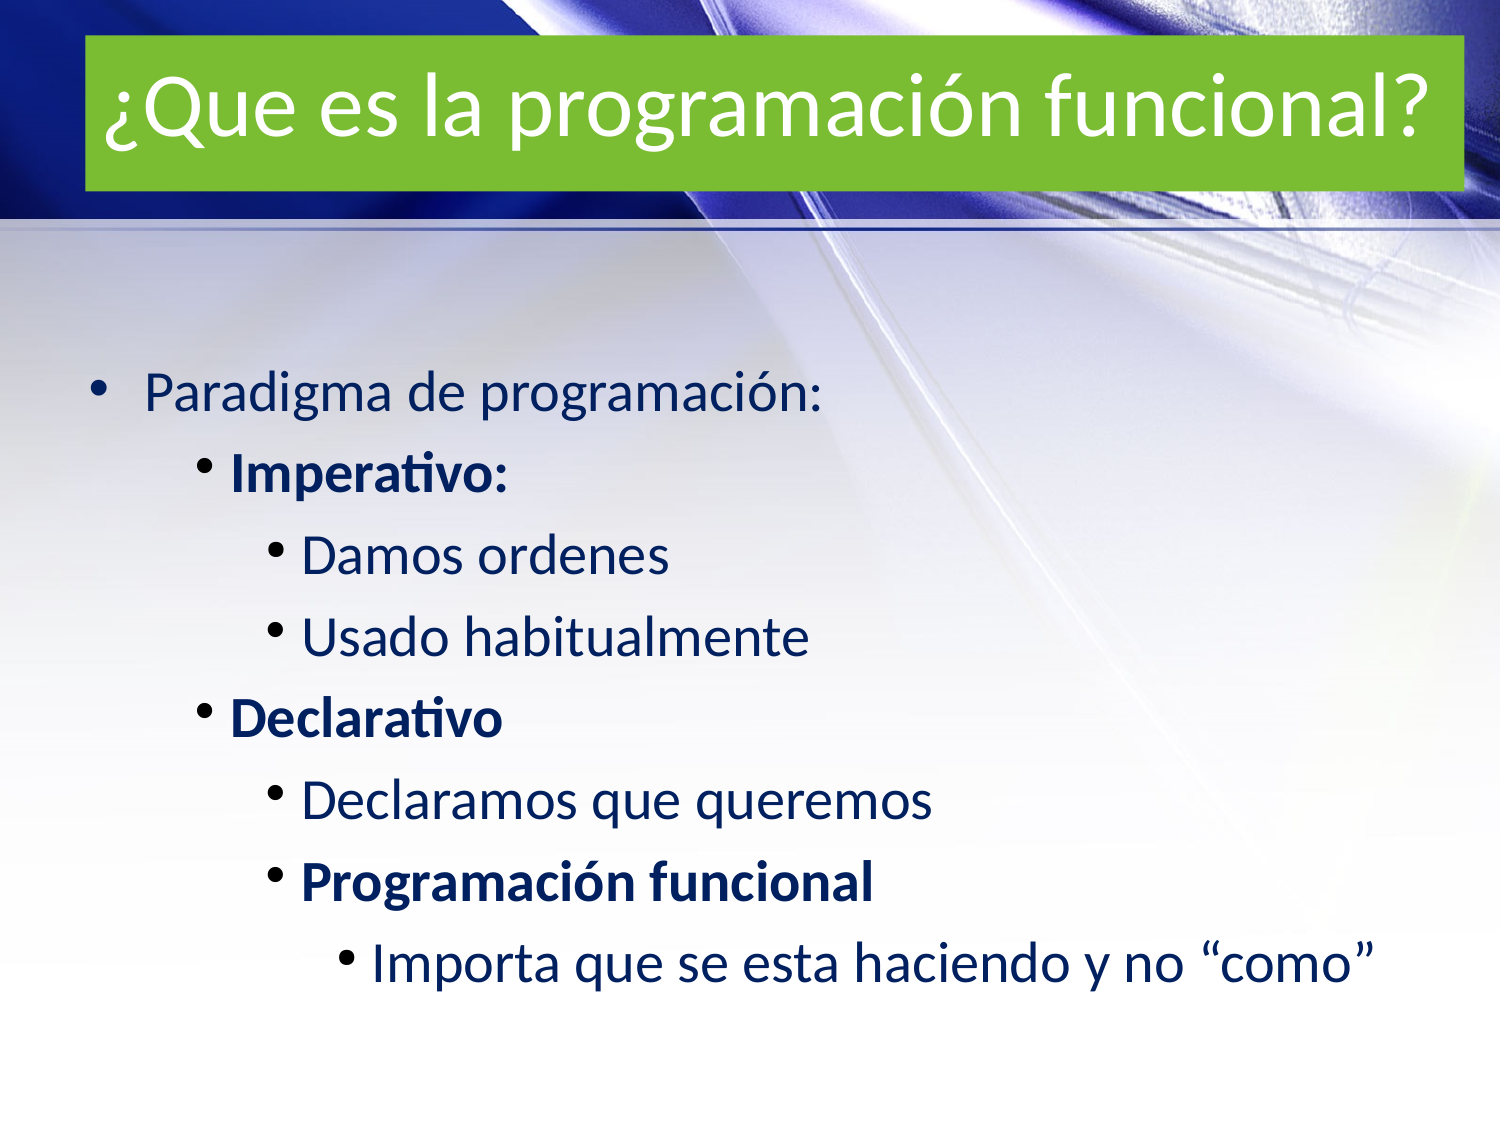

¿Que es la programación funcional?
Paradigma de programación:
Imperativo:
Damos ordenes
Usado habitualmente
Declarativo
Declaramos que queremos
Programación funcional
Importa que se esta haciendo y no “como”